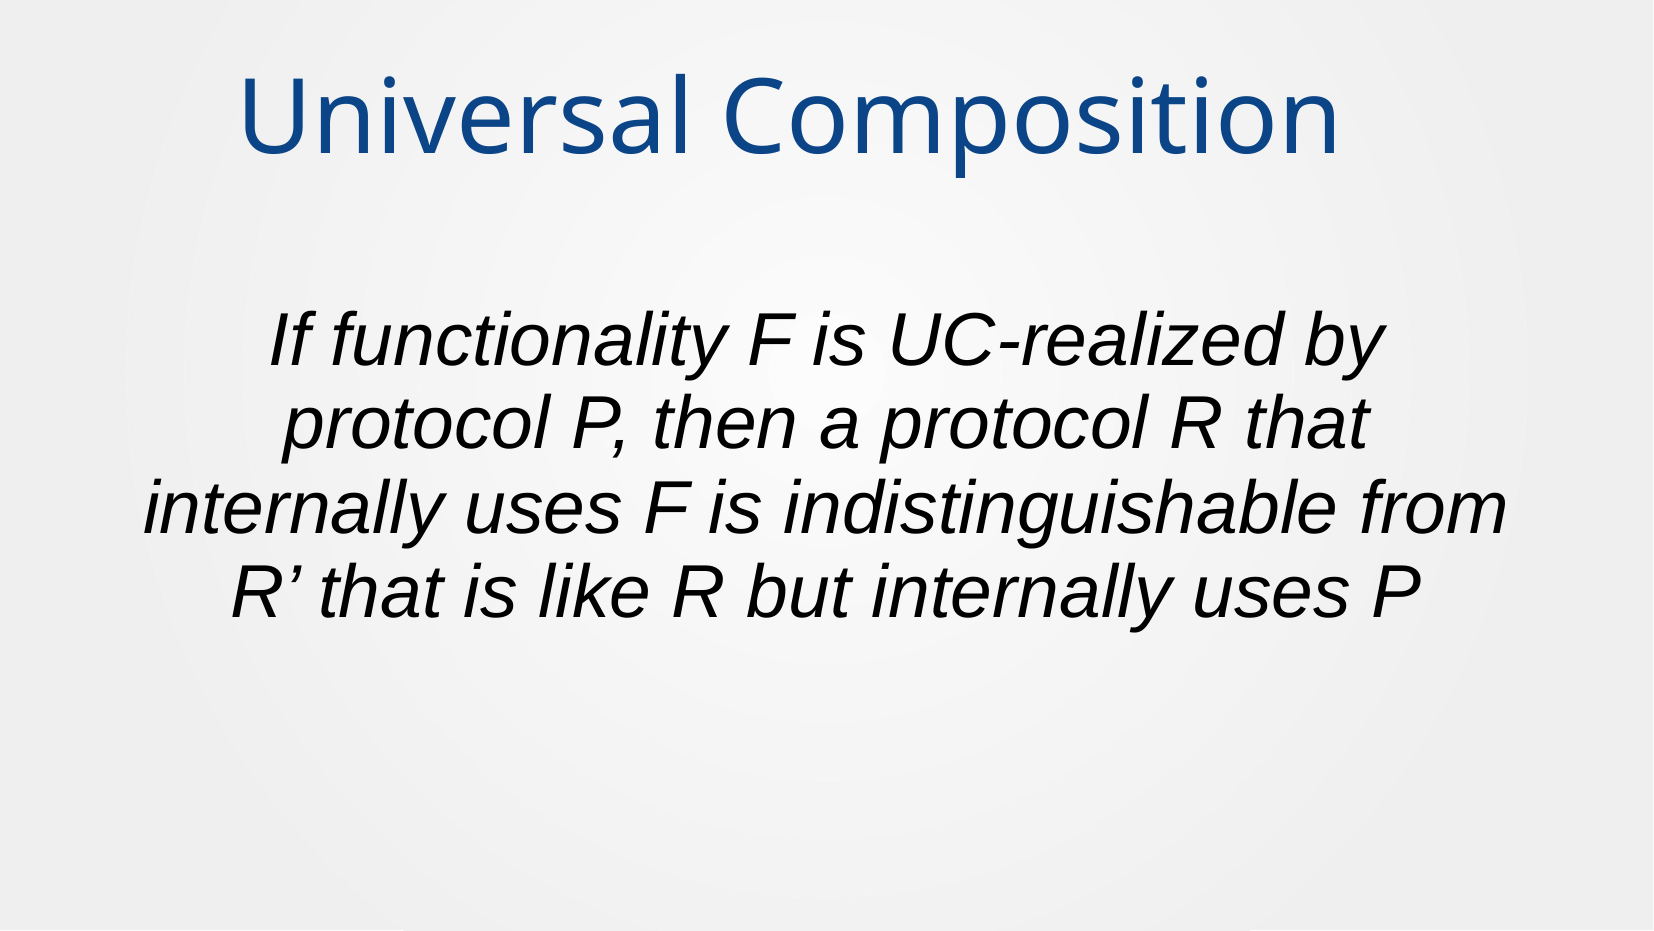

# Universal Composition
If functionality F is UC-realized by protocol P, then a protocol R that internally uses F is indistinguishable from R’ that is like R but internally uses P